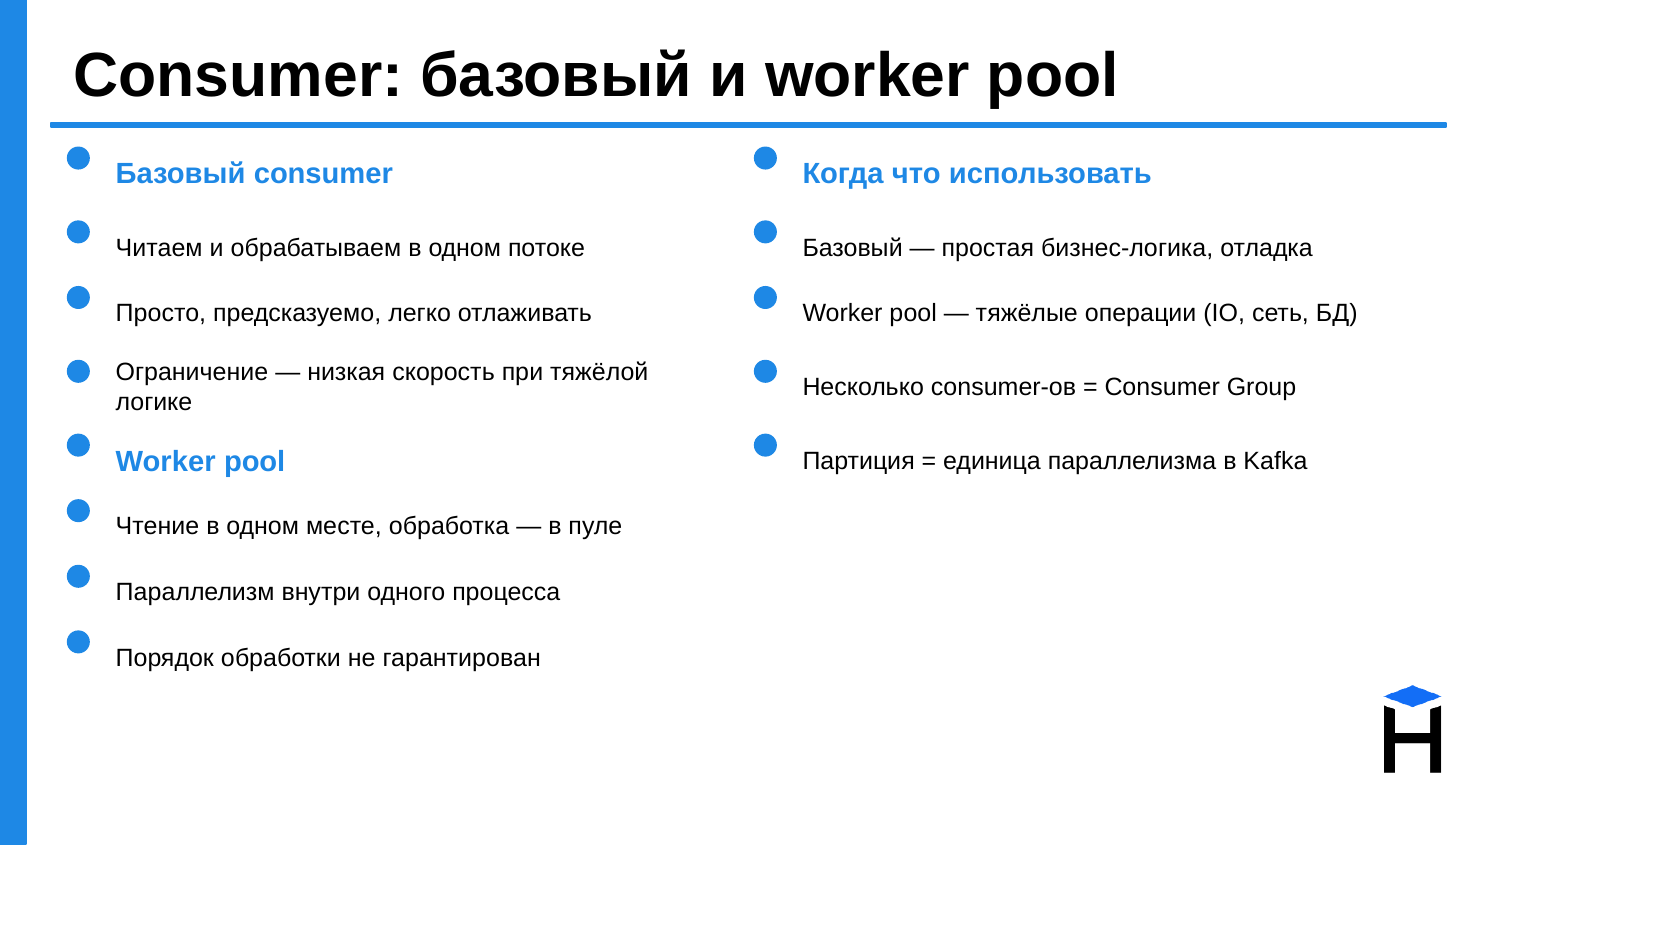

Consumer: базовый и worker pool
Базовый consumer
Когда что использовать
Читаем и обрабатываем в одном потоке
Базовый — простая бизнес-логика, отладка
Просто, предсказуемо, легко отлаживать
Worker pool — тяжёлые операции (IO, сеть, БД)
Ограничение — низкая скорость при тяжёлой логике
Несколько consumer-ов = Consumer Group
Worker pool
Партиция = единица параллелизма в Kafka
Чтение в одном месте, обработка — в пуле
Параллелизм внутри одного процесса
Порядок обработки не гарантирован